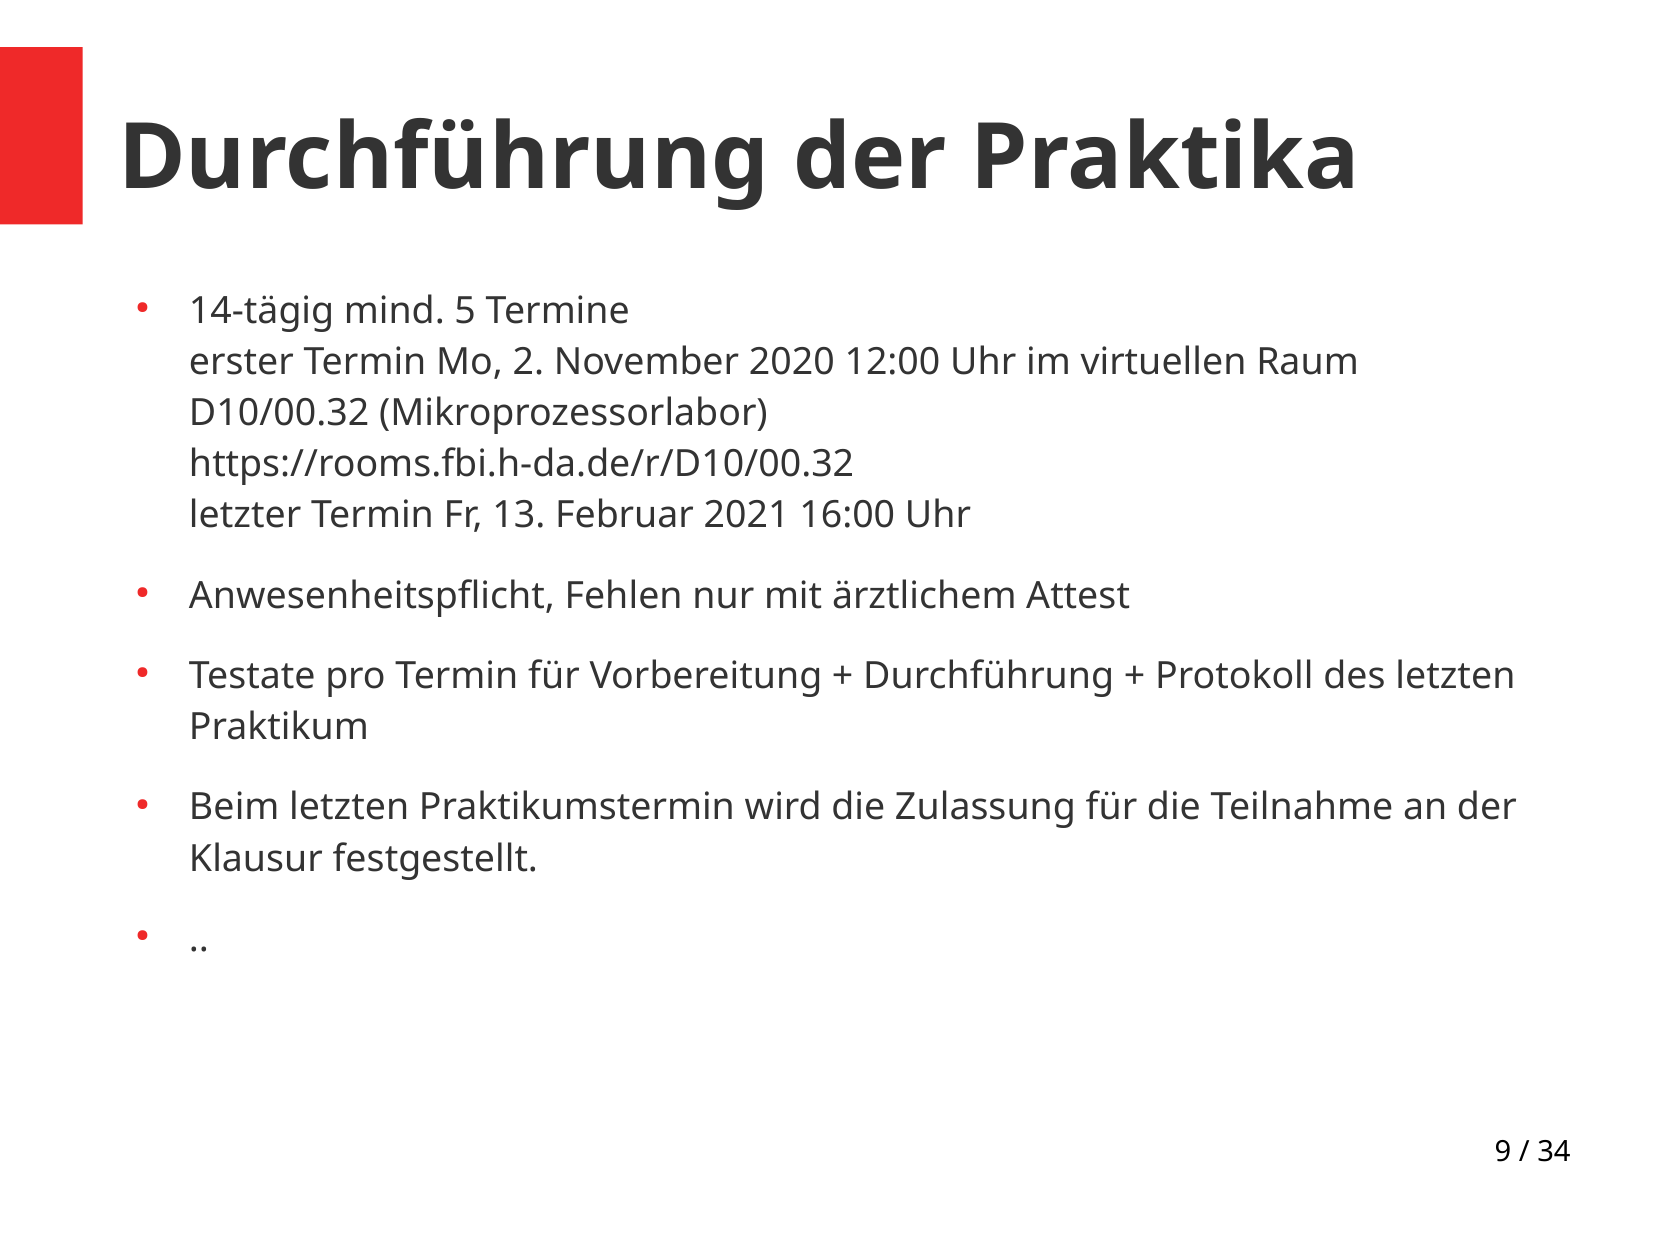

# Durchführung der Praktika
14-tägig mind. 5 Termine
erster Termin Mo, 2. November 2020 12:00 Uhr im virtuellen Raum D10/00.32 (Mikroprozessorlabor)
https://rooms.fbi.h-da.de/r/D10/00.32
letzter Termin Fr, 13. Februar 2021 16:00 Uhr
Anwesenheitspflicht, Fehlen nur mit ärztlichem Attest
Testate pro Termin für Vorbereitung + Durchführung + Protokoll des letzten Praktikum
Beim letzten Praktikumstermin wird die Zulassung für die Teilnahme an der Klausur festgestellt.
..
9